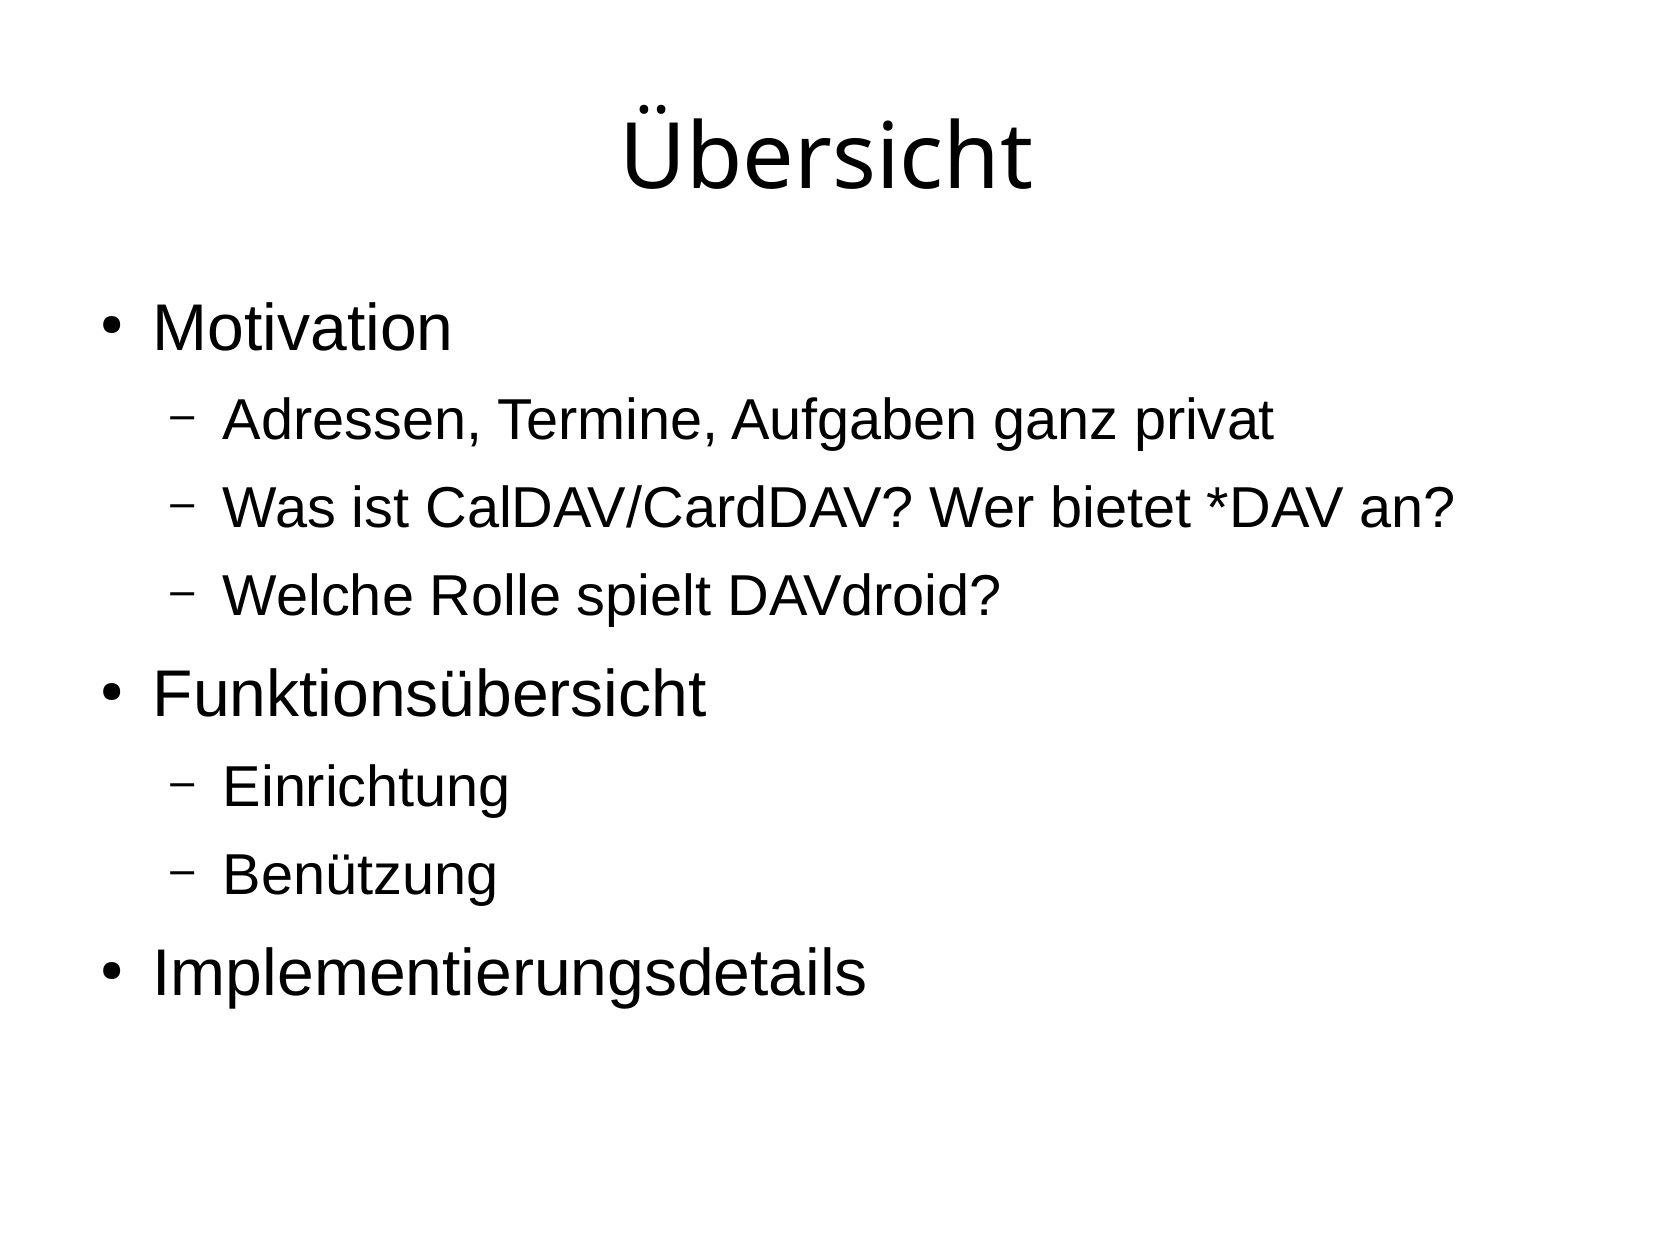

# Übersicht
Motivation
Adressen, Termine, Aufgaben ganz privat
Was ist CalDAV/CardDAV? Wer bietet *DAV an?
Welche Rolle spielt DAVdroid?
Funktionsübersicht
Einrichtung
Benützung
Implementierungsdetails